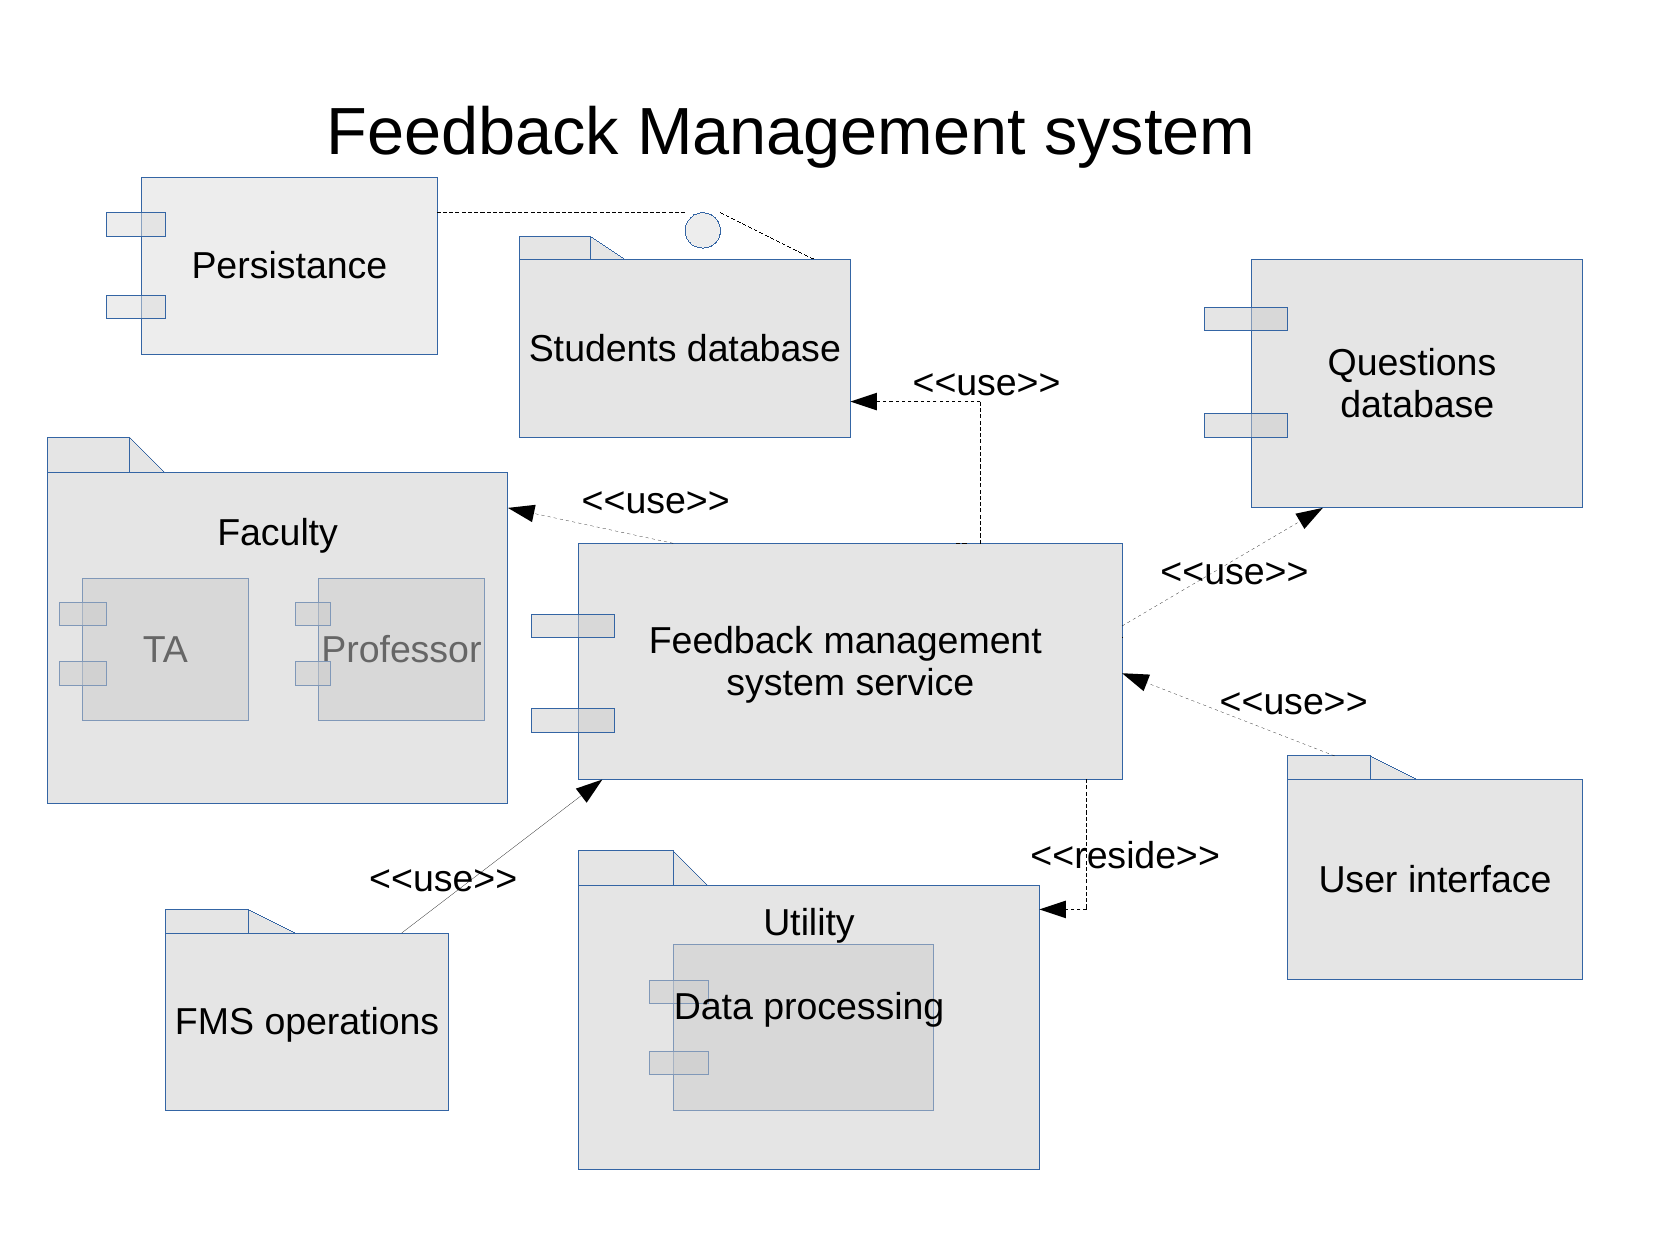

# Feedback Management system
Persistance
Students database
Questions
database
<<use>>
Faculty
<<use>>
Feedback management
system service
<<use>>
TA
Professor
<<use>>
User interface
<<reside>>
<<use>>
Utility
Data processing
FMS operations